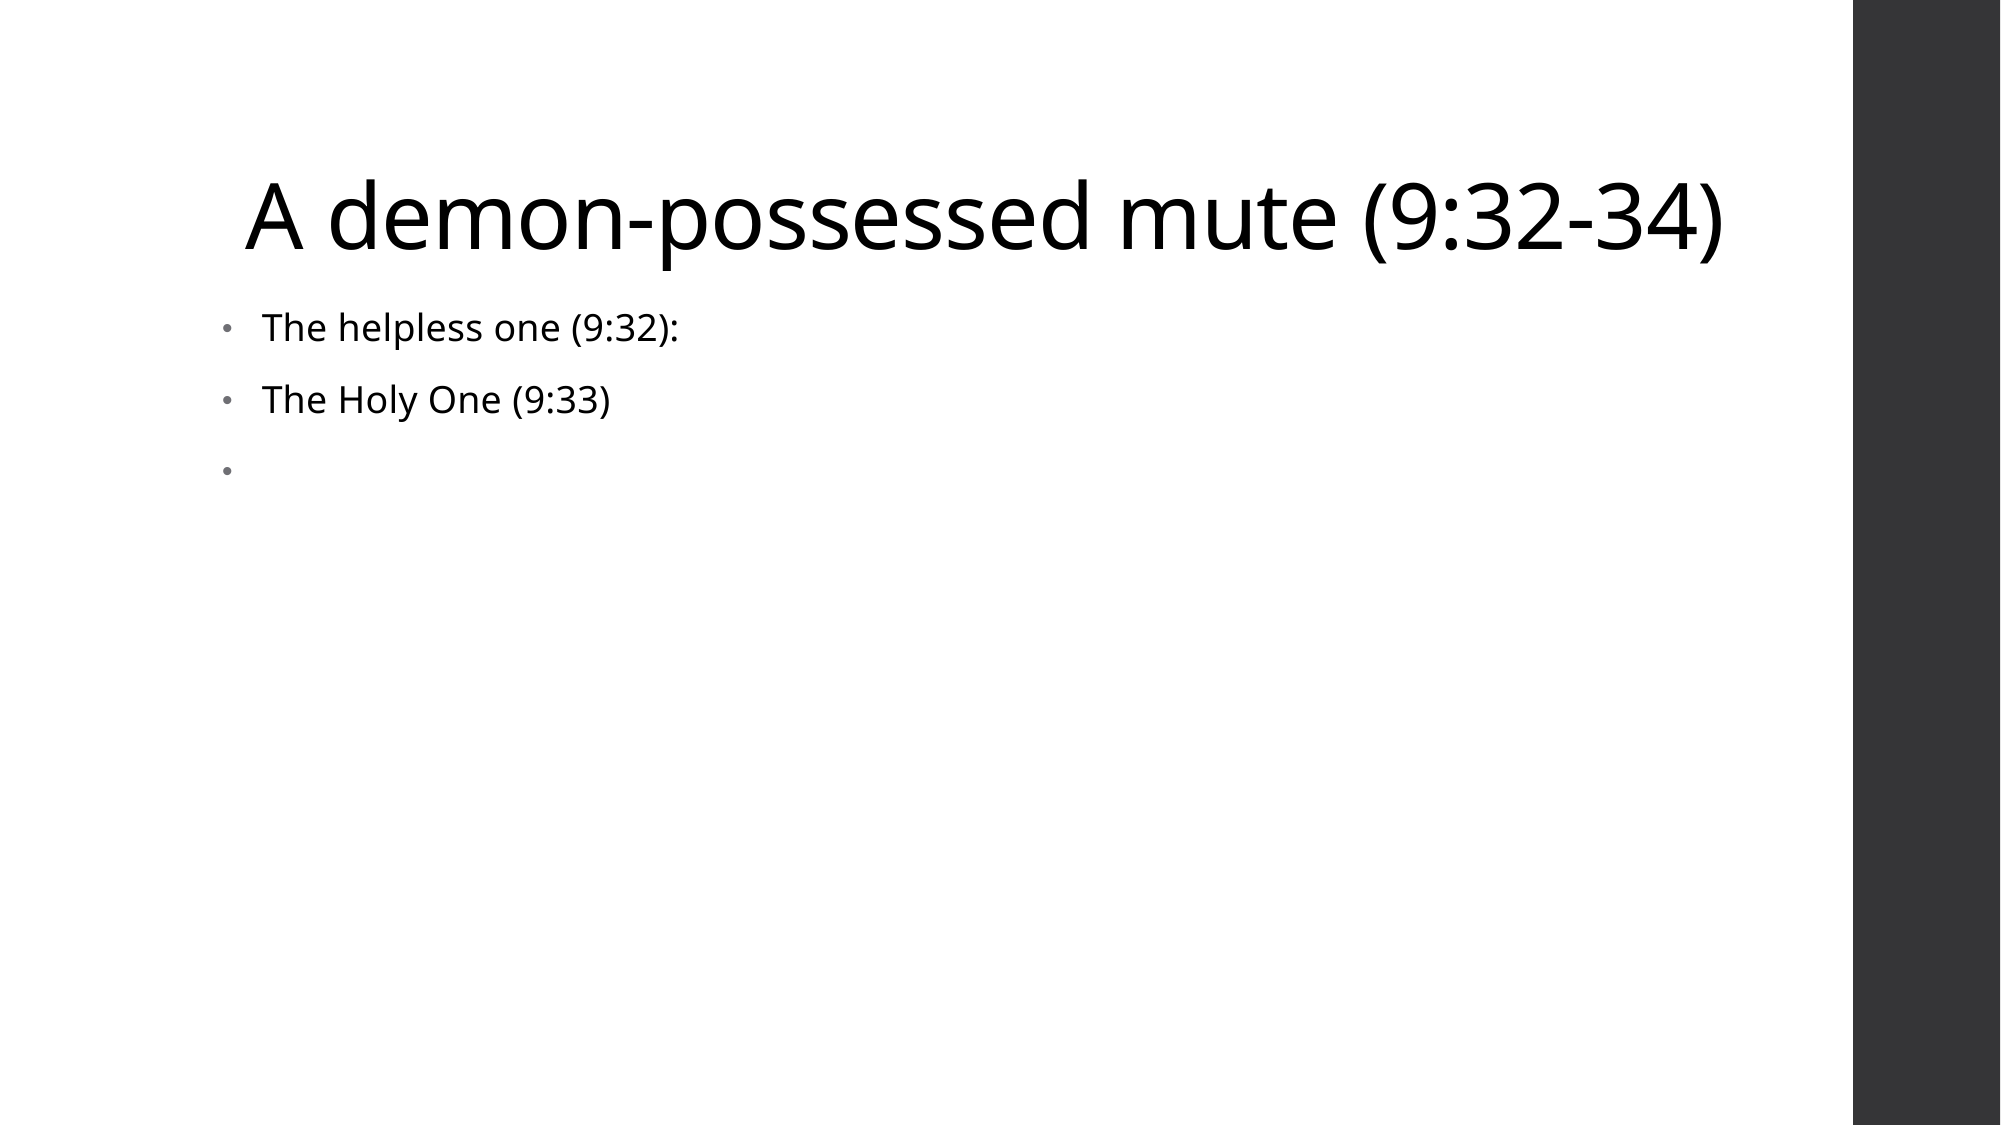

# A demon-possessed mute (9:32-34)
 The helpless one (9:32):
 The Holy One (9:33)